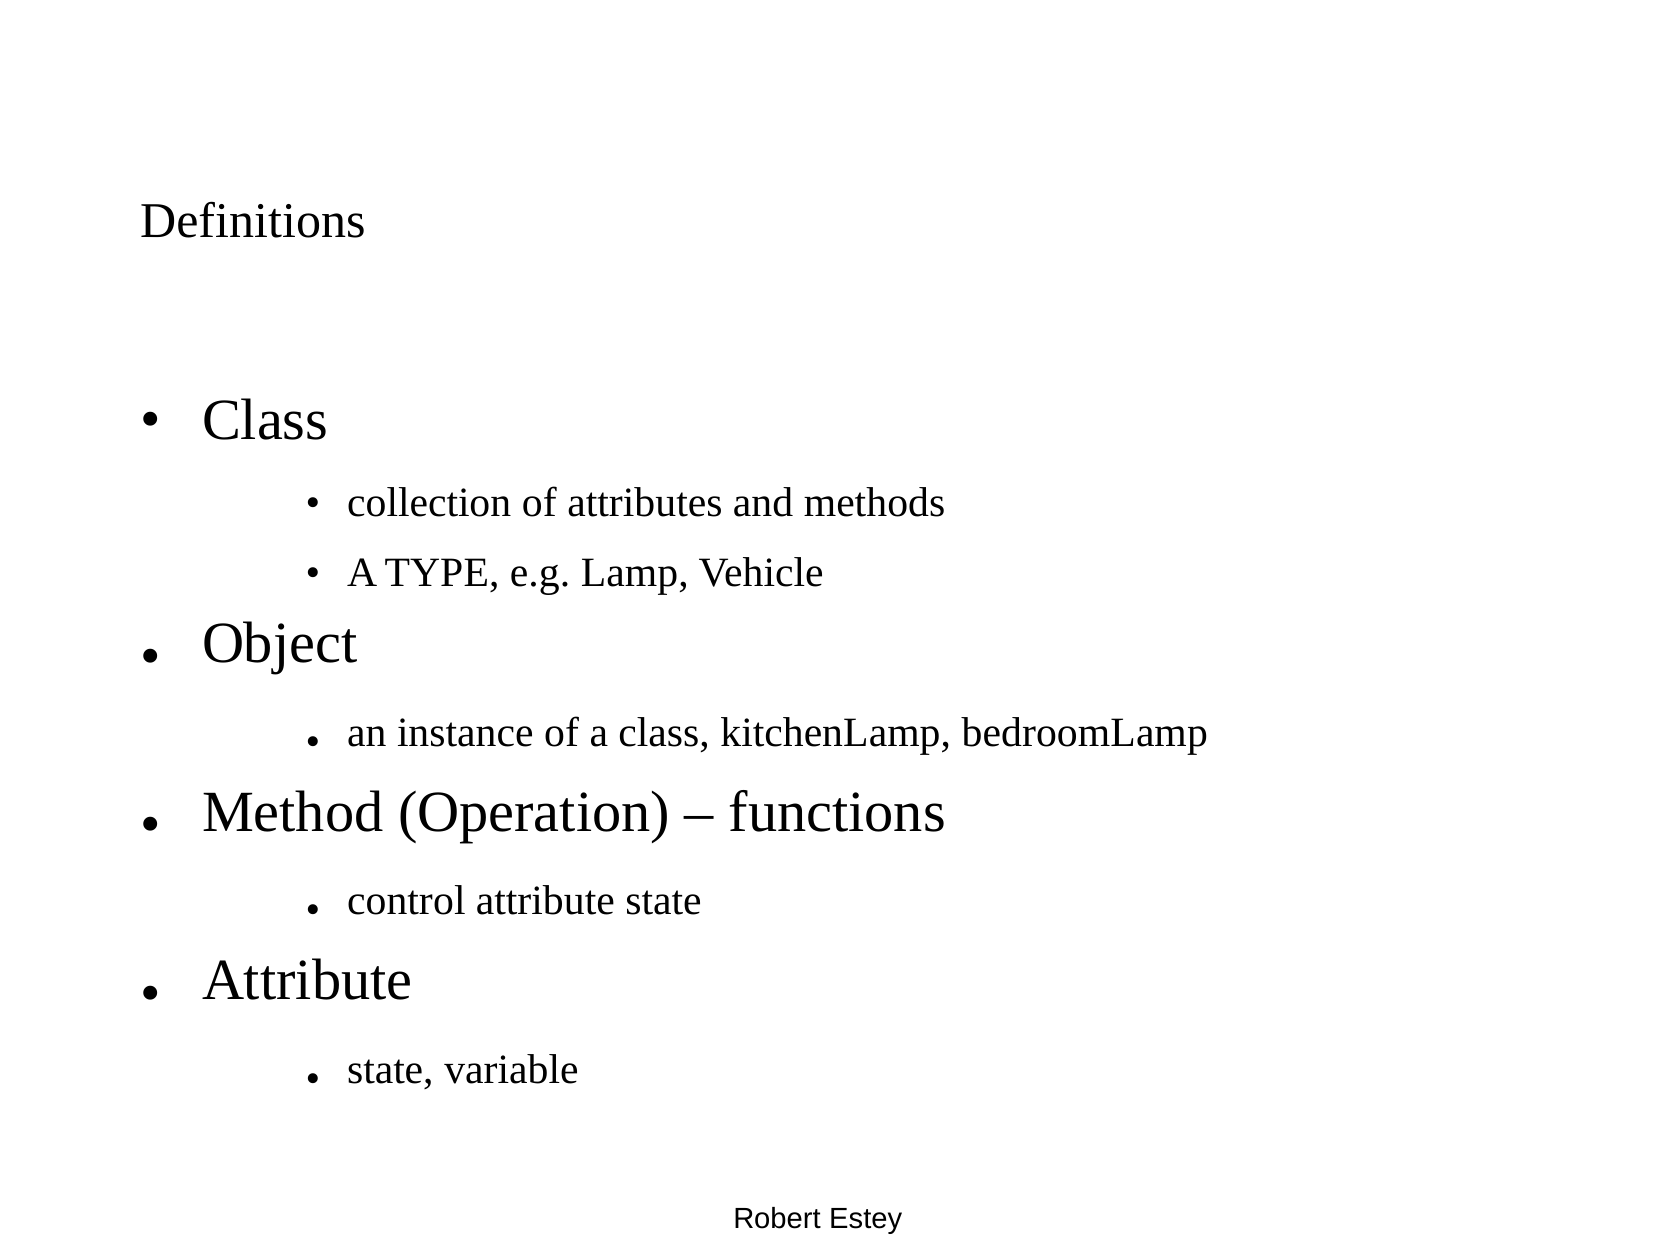

Definitions
•
Class
•
collection of attributes and methods
•
A TYPE, e.g. Lamp, Vehicle
Object
•
an instance of a class, kitchenLamp, bedroomLamp
•
Method (Operation) – functions
•
control attribute state
•
Attribute
•
state, variable
•
Robert Estey
07 April 1999